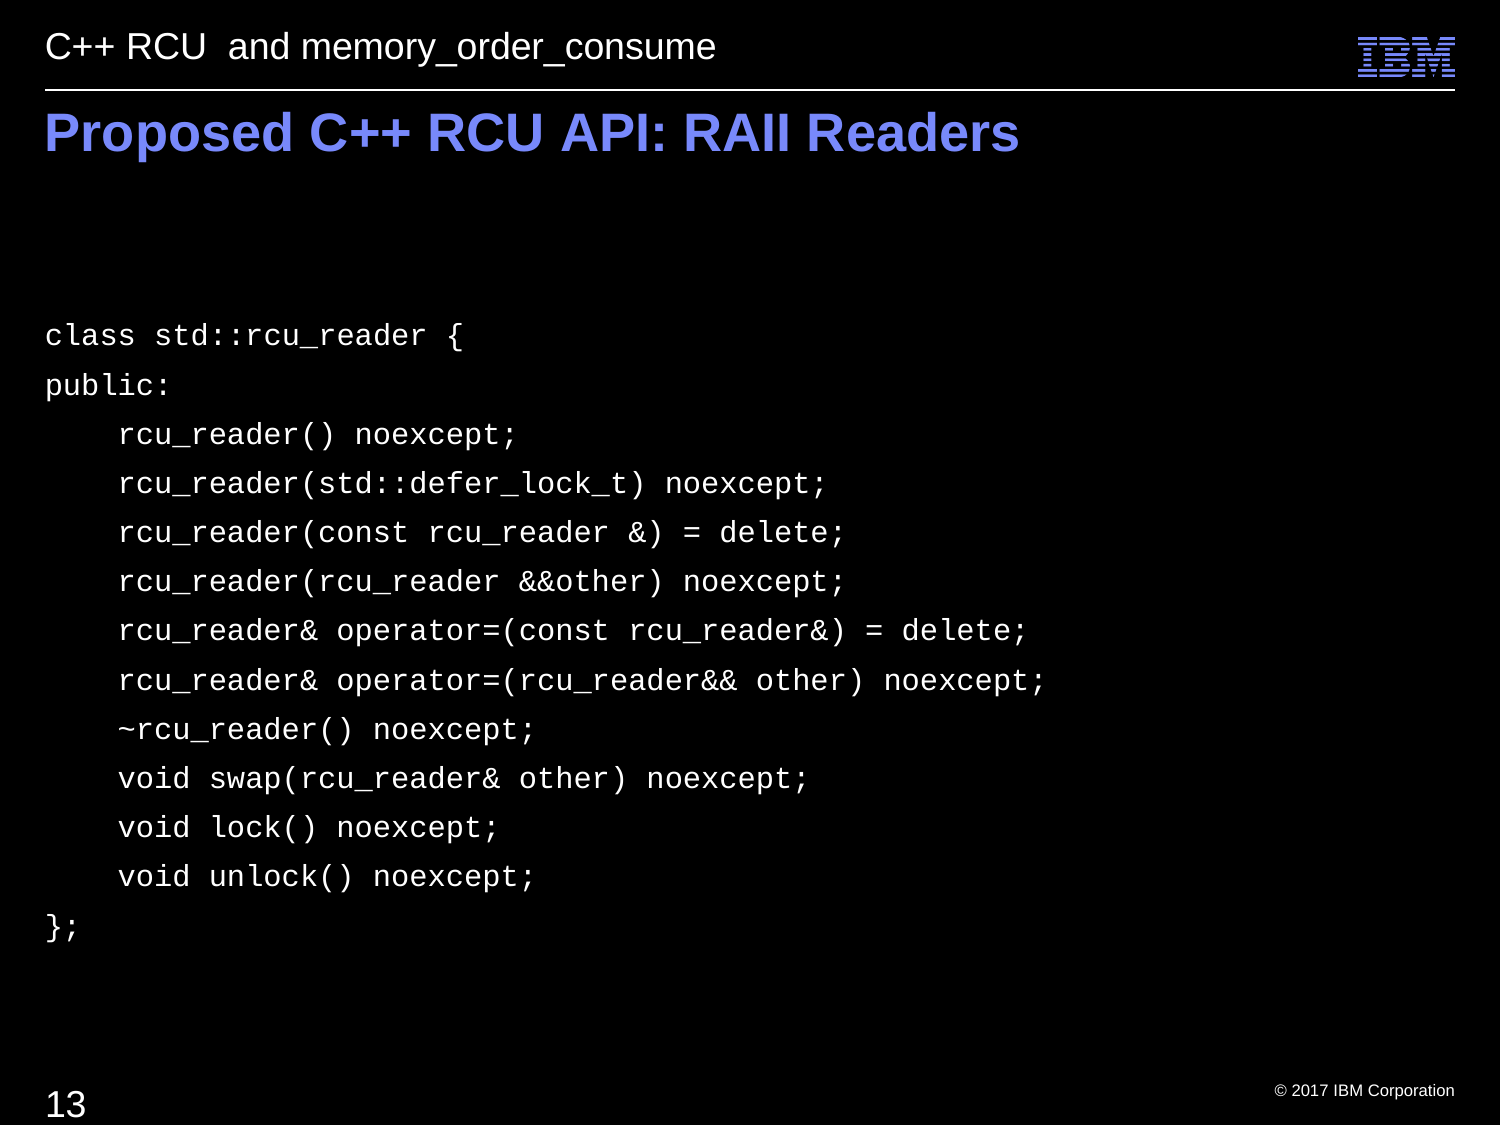

# Proposed C++ RCU API: RAII Readers
class std::rcu_reader {
public:
 rcu_reader() noexcept;
 rcu_reader(std::defer_lock_t) noexcept;
 rcu_reader(const rcu_reader &) = delete;
 rcu_reader(rcu_reader &&other) noexcept;
 rcu_reader& operator=(const rcu_reader&) = delete;
 rcu_reader& operator=(rcu_reader&& other) noexcept;
 ~rcu_reader() noexcept;
 void swap(rcu_reader& other) noexcept;
 void lock() noexcept;
 void unlock() noexcept;
};
13